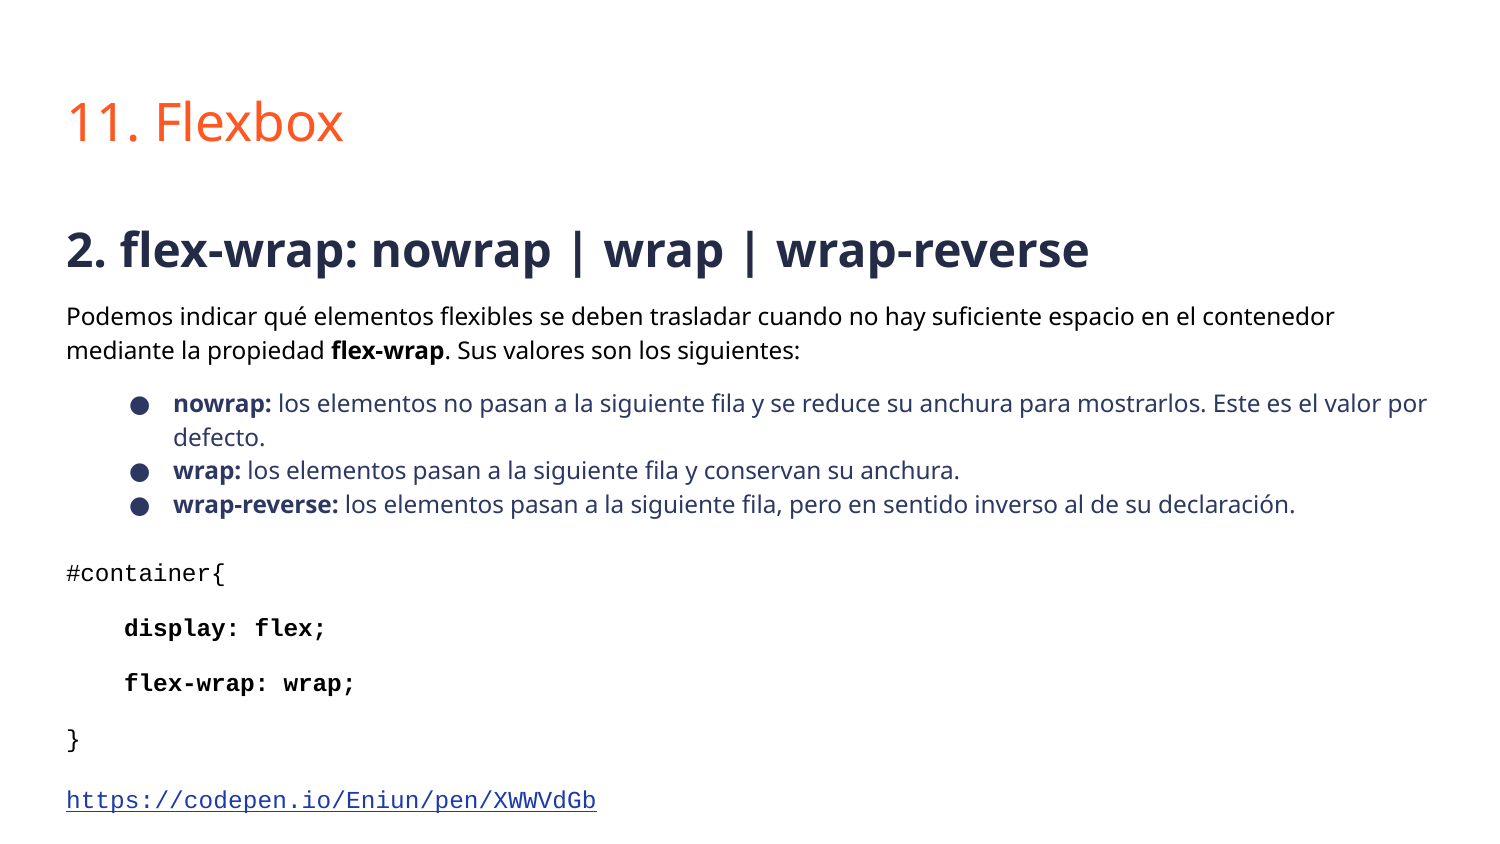

# 11. Flexbox
2. flex-wrap: nowrap | wrap | wrap-reverse
Podemos indicar qué elementos flexibles se deben trasladar cuando no hay suficiente espacio en el contenedor mediante la propiedad flex-wrap. Sus valores son los siguientes:
nowrap: los elementos no pasan a la siguiente fila y se reduce su anchura para mostrarlos. Este es el valor por defecto.
wrap: los elementos pasan a la siguiente fila y conservan su anchura.
wrap-reverse: los elementos pasan a la siguiente fila, pero en sentido inverso al de su declaración.
#container{
 display: flex;
 flex-wrap: wrap;
}
https://codepen.io/Eniun/pen/XWWVdGb